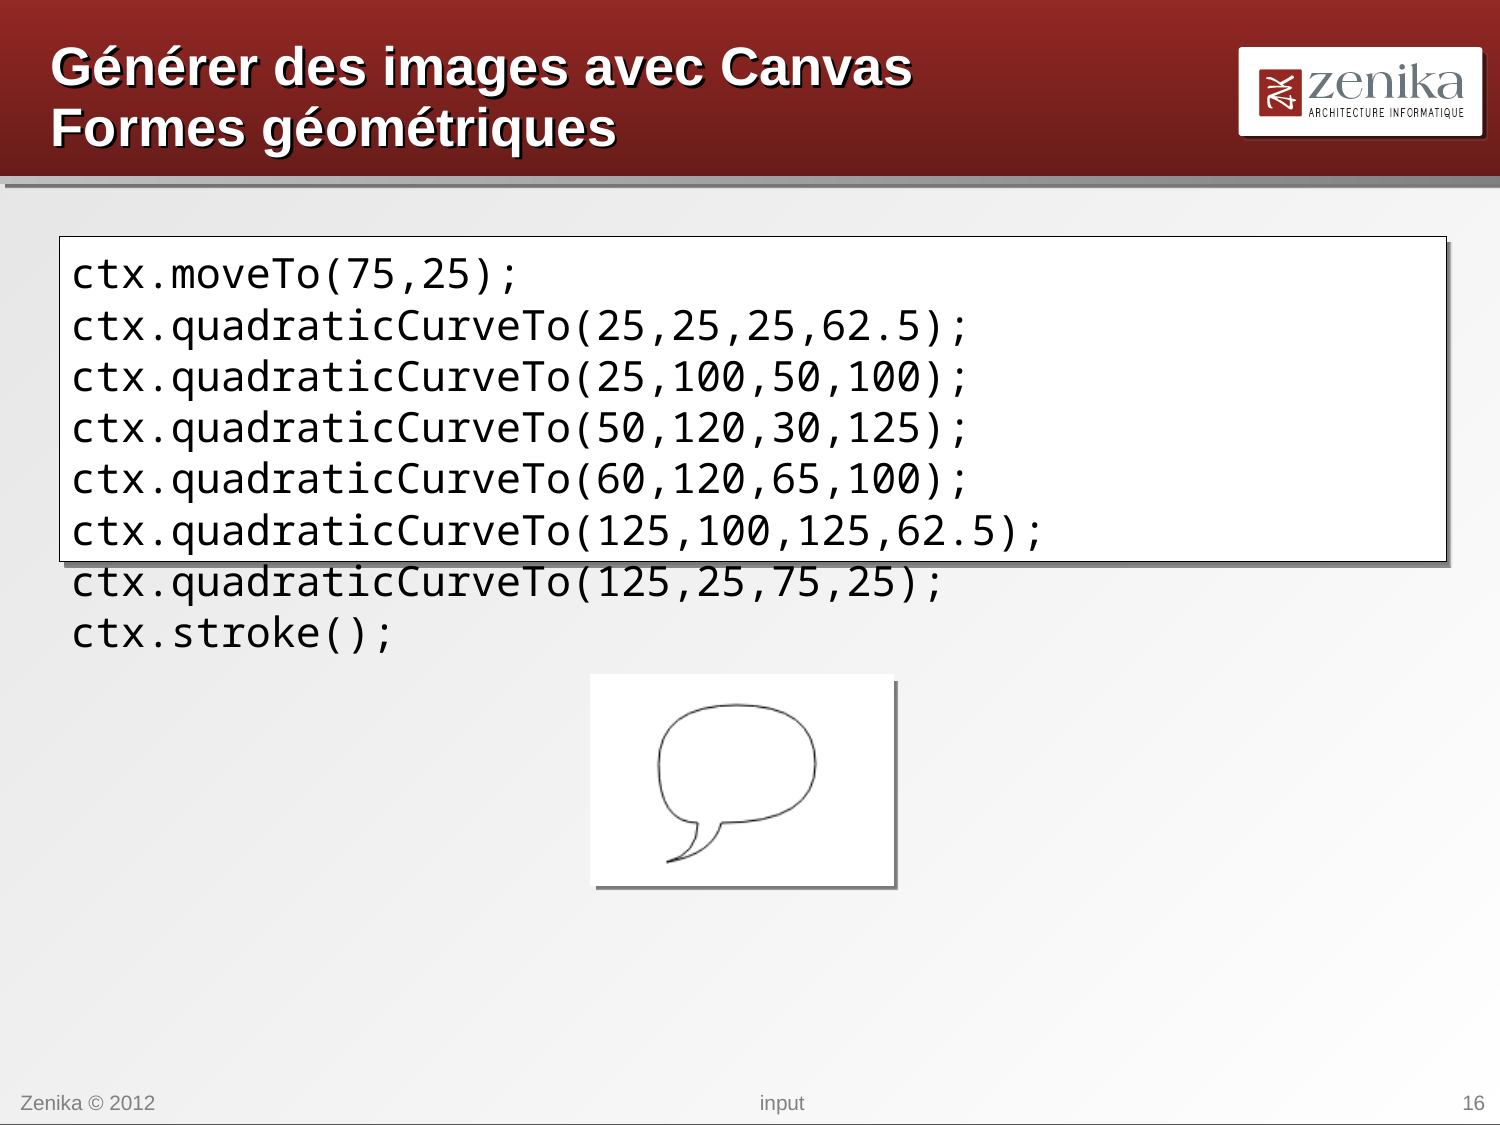

# Générer des images avec Canvas Formes géométriques
ctx.moveTo(75,25);
ctx.quadraticCurveTo(25,25,25,62.5);
ctx.quadraticCurveTo(25,100,50,100);
ctx.quadraticCurveTo(50,120,30,125);
ctx.quadraticCurveTo(60,120,65,100);
ctx.quadraticCurveTo(125,100,125,62.5);
ctx.quadraticCurveTo(125,25,75,25);
ctx.stroke();